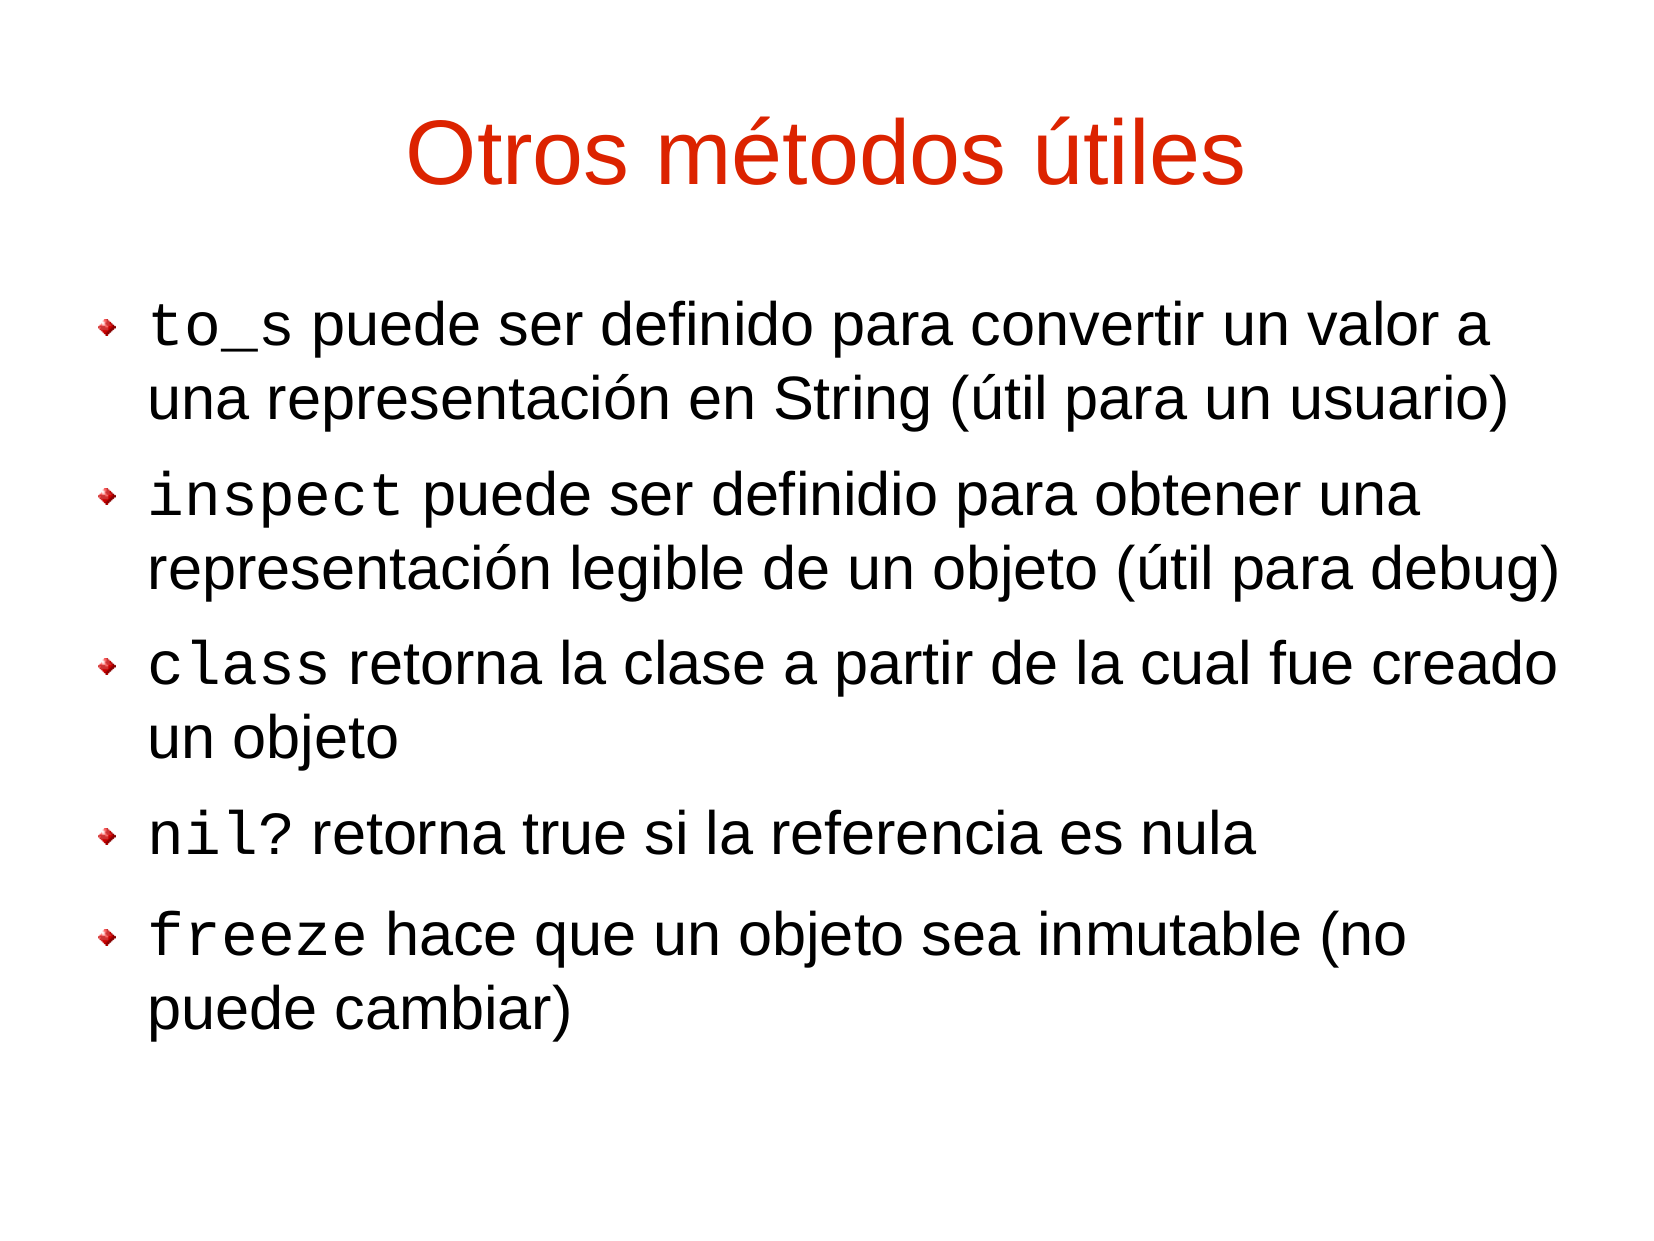

# Otros métodos útiles
to_s puede ser definido para convertir un valor a una representación en String (útil para un usuario)
inspect puede ser definidio para obtener una representación legible de un objeto (útil para debug)
class retorna la clase a partir de la cual fue creado un objeto
nil? retorna true si la referencia es nula
freeze hace que un objeto sea inmutable (no puede cambiar)